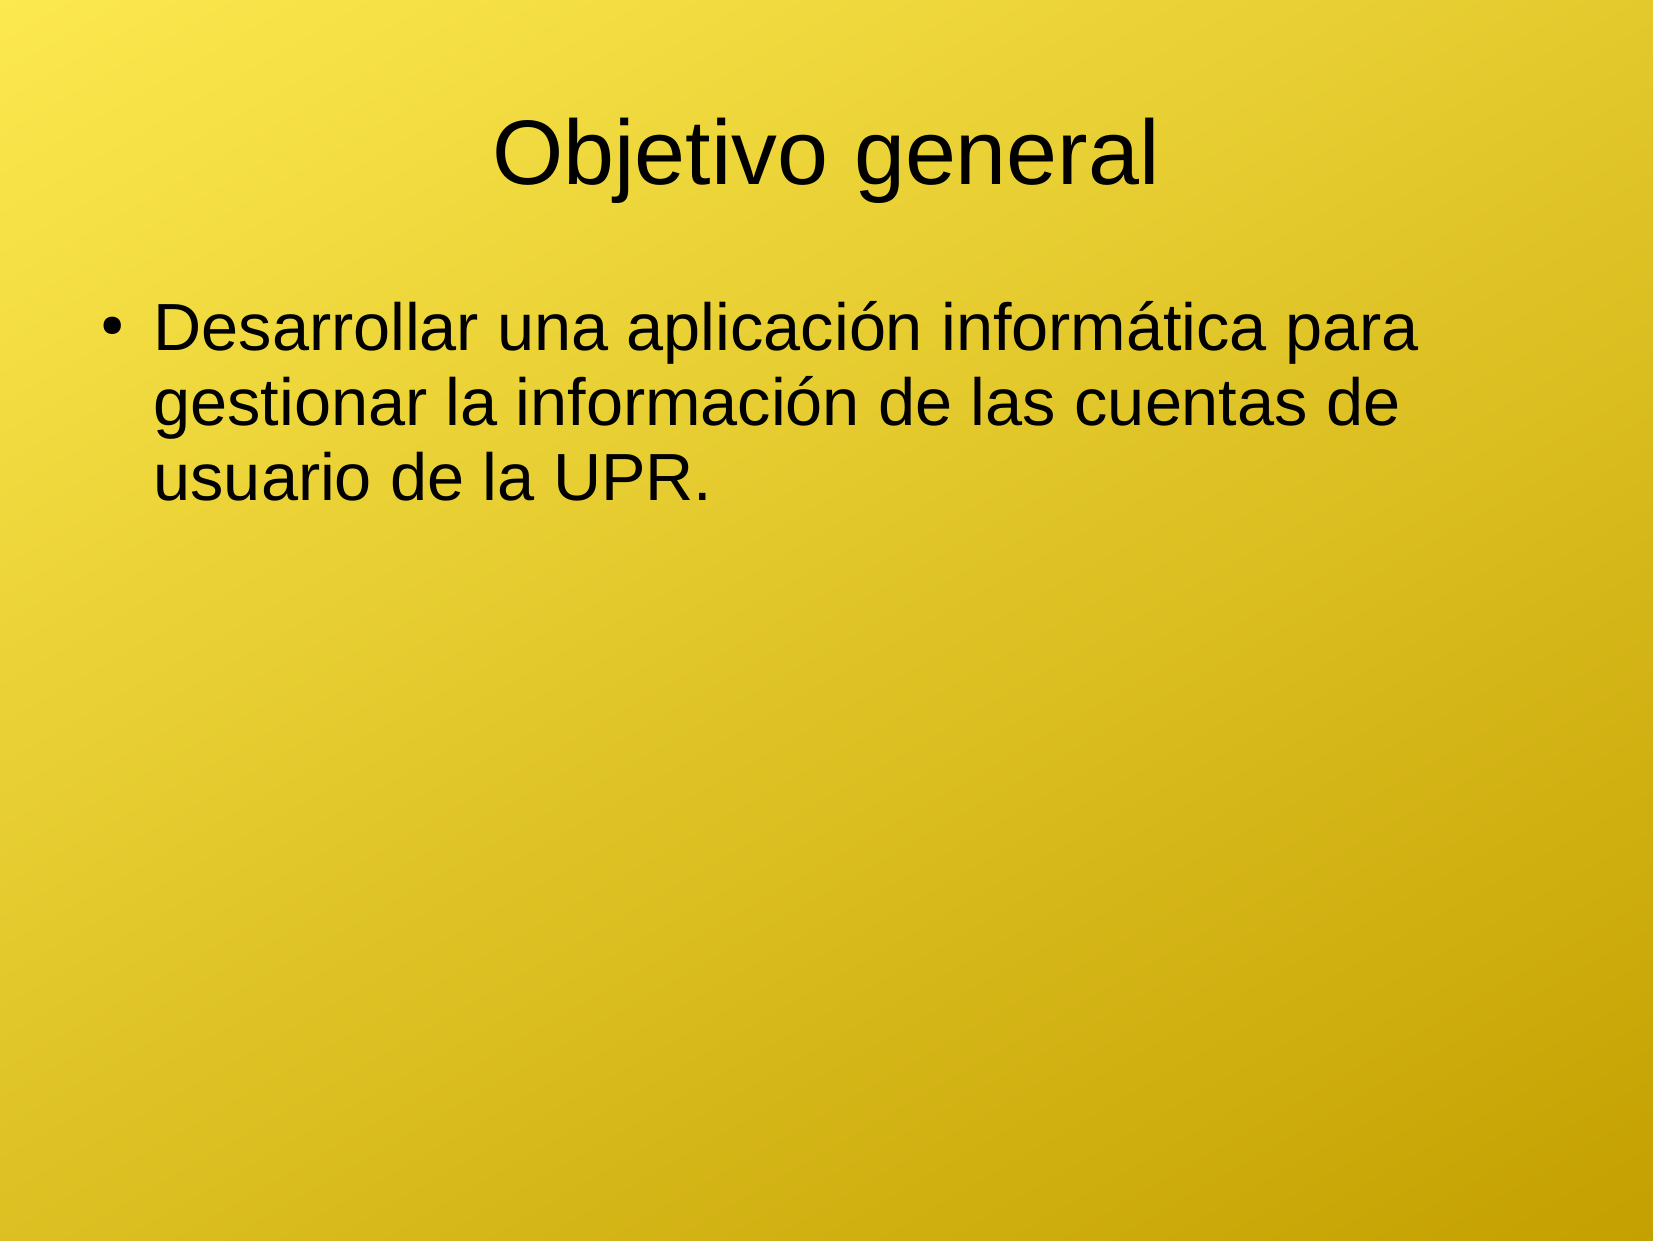

# Objetivo general
Desarrollar una aplicación informática para gestionar la información de las cuentas de usuario de la UPR.